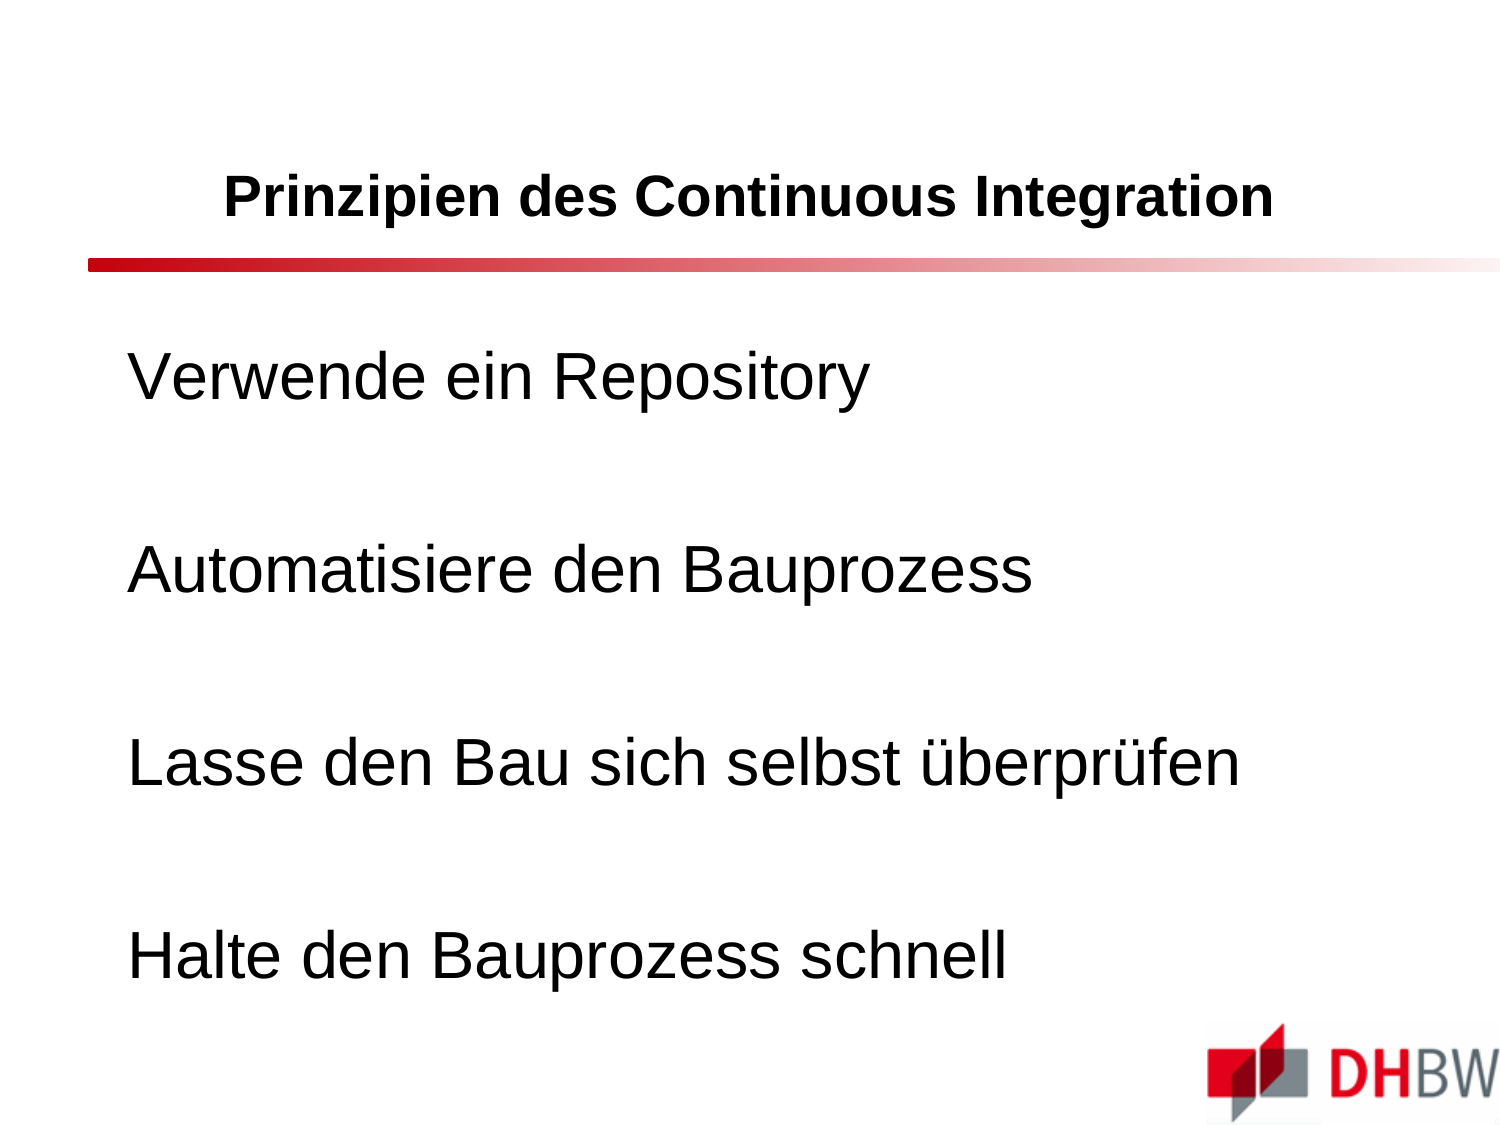

# Prinzipien des Continuous Integration
Verwende ein Repository
Automatisiere den Bauprozess
Lasse den Bau sich selbst überprüfen
Halte den Bauprozess schnell